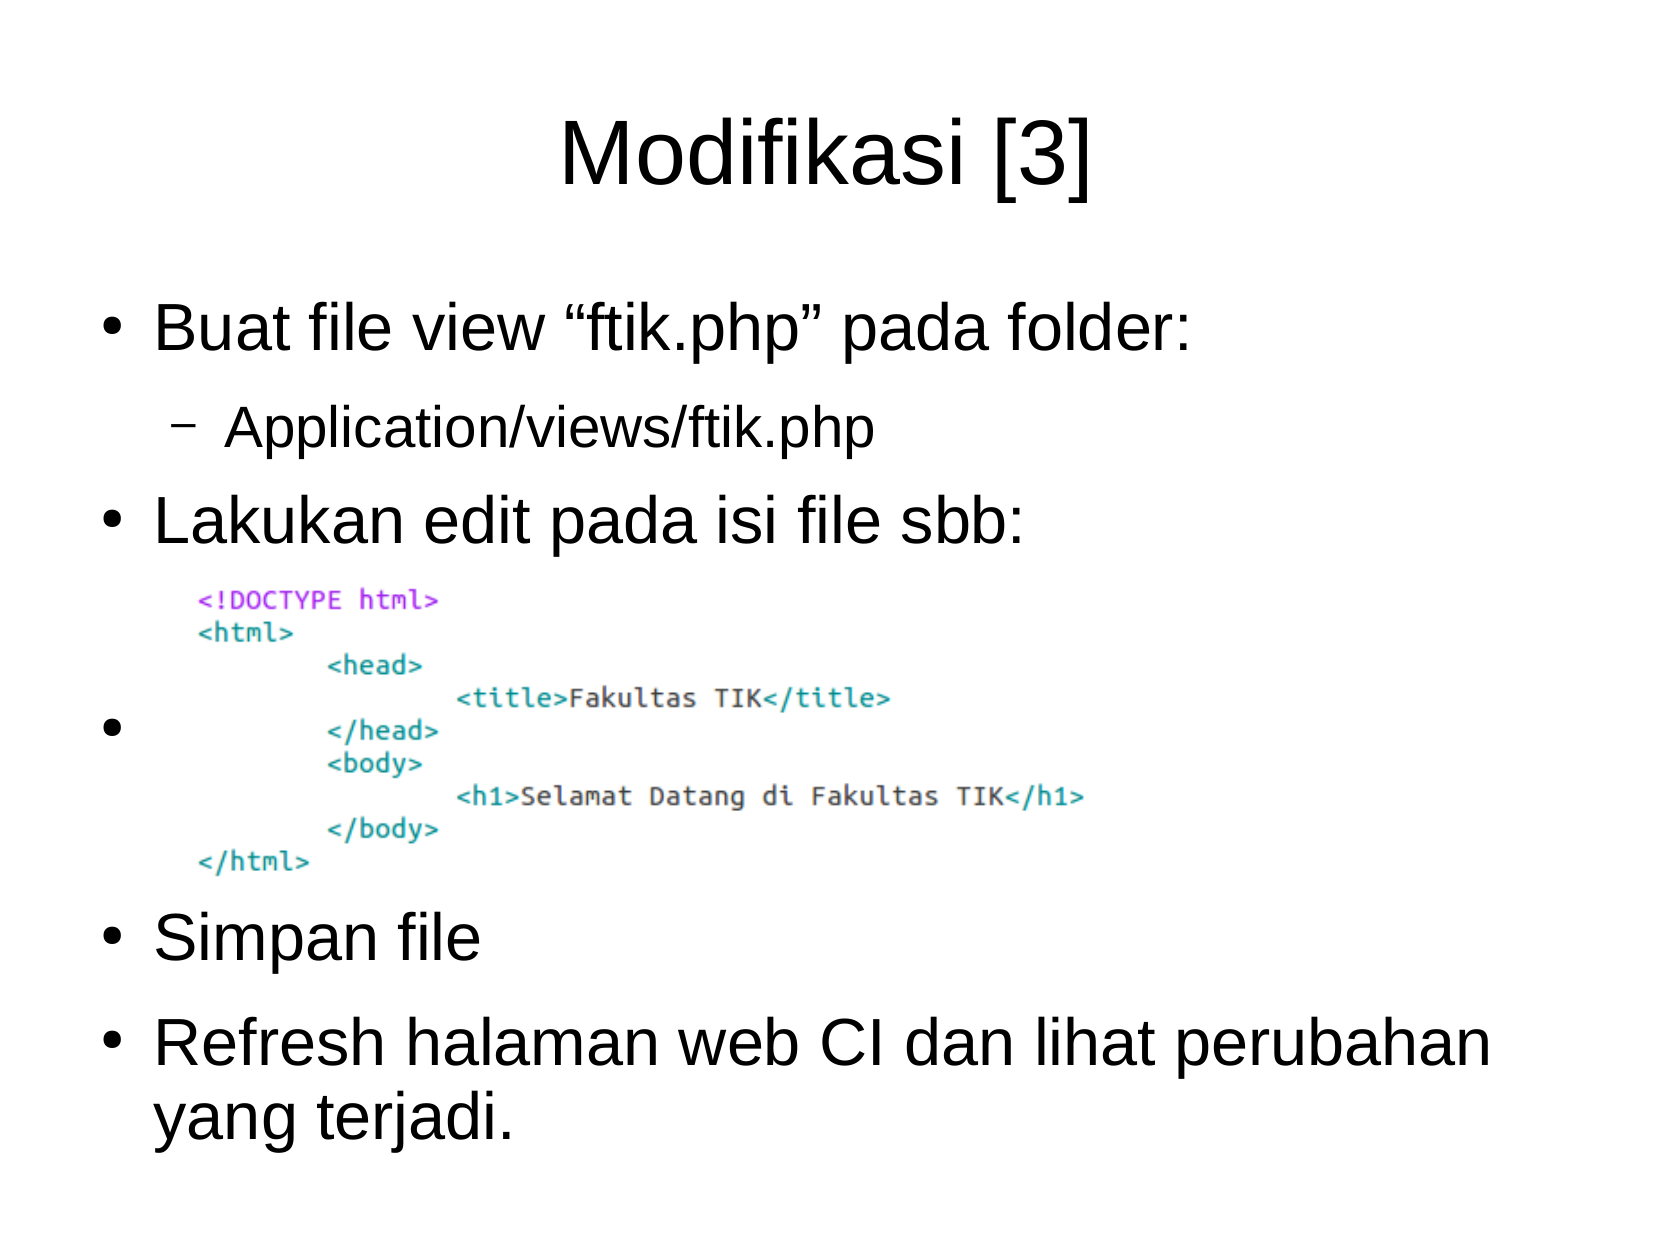

# Modifikasi [3]
Buat file view “ftik.php” pada folder:
Application/views/ftik.php
Lakukan edit pada isi file sbb:
Simpan file
Refresh halaman web CI dan lihat perubahan yang terjadi.